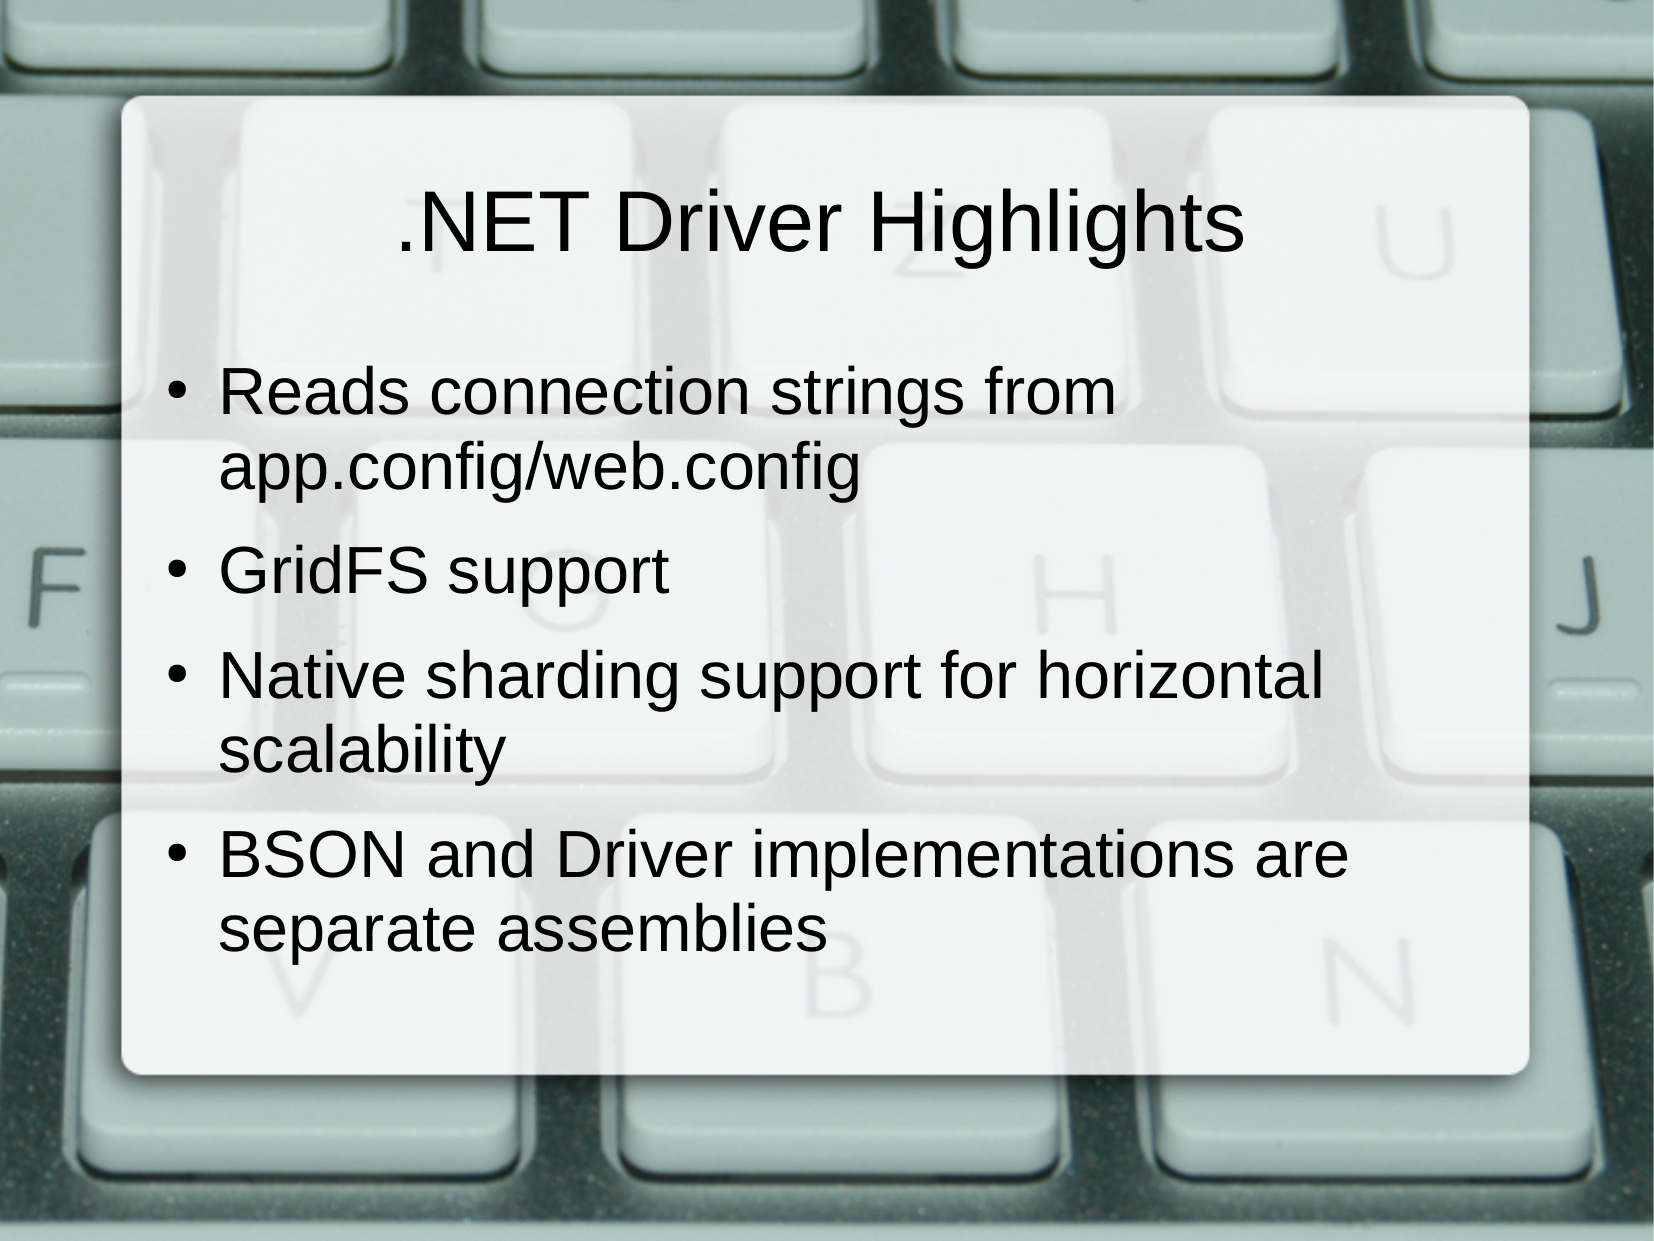

# .NET Driver Highlights
Reads connection strings from app.config/web.config
GridFS support
Native sharding support for horizontal scalability
BSON and Driver implementations are separate assemblies